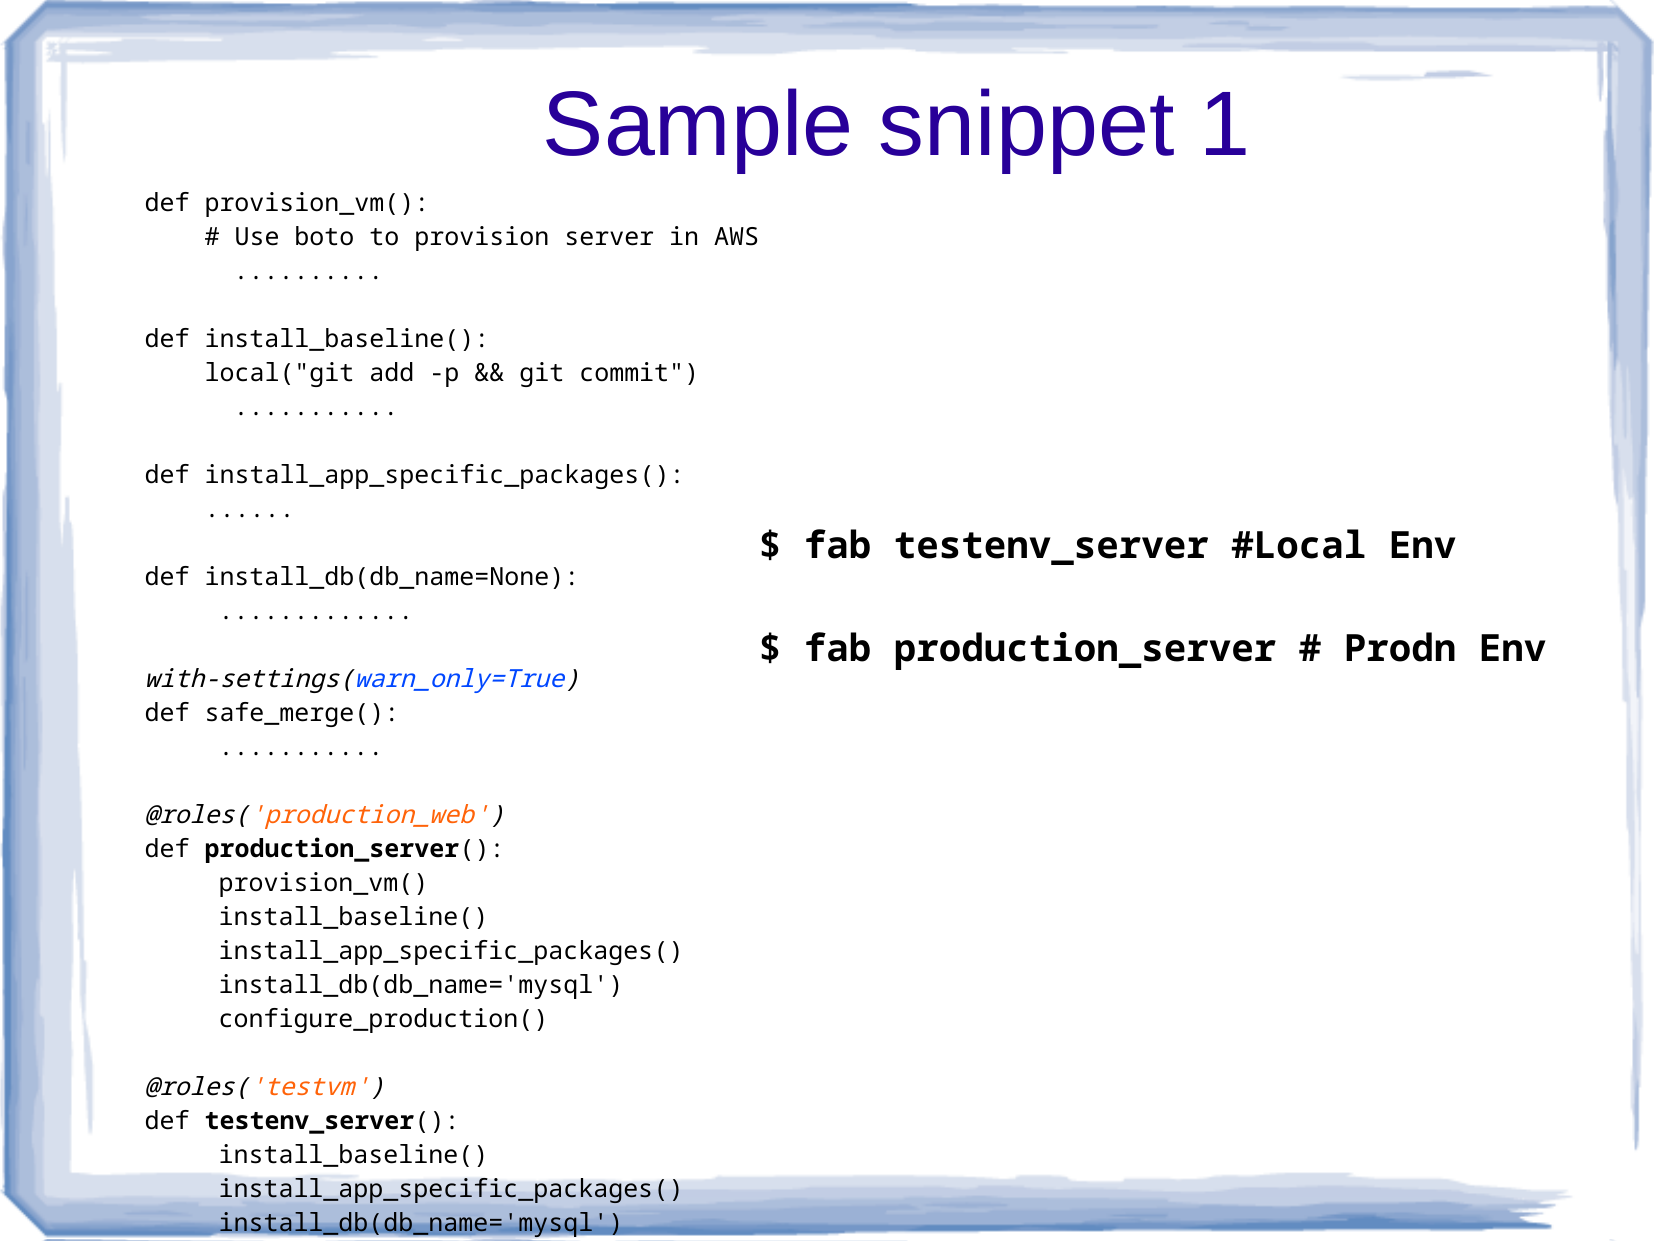

# Sample snippet 1
def provision_vm():
 # Use boto to provision server in AWS
	 ..........
def install_baseline():
 local("git add -p && git commit")
	 ...........
def install_app_specific_packages():
 ......
def install_db(db_name=None):
	.............
with-settings(warn_only=True)
def safe_merge():
	...........
@roles('production_web')
def production_server():
	provision_vm()
	install_baseline()
	install_app_specific_packages()
	install_db(db_name='mysql')
	configure_production()
@roles('testvm')
def testenv_server():
	install_baseline()
	install_app_specific_packages()
	install_db(db_name='mysql')
	configure_test()
$ fab testenv_server #Local Env
$ fab production_server # Prodn Env